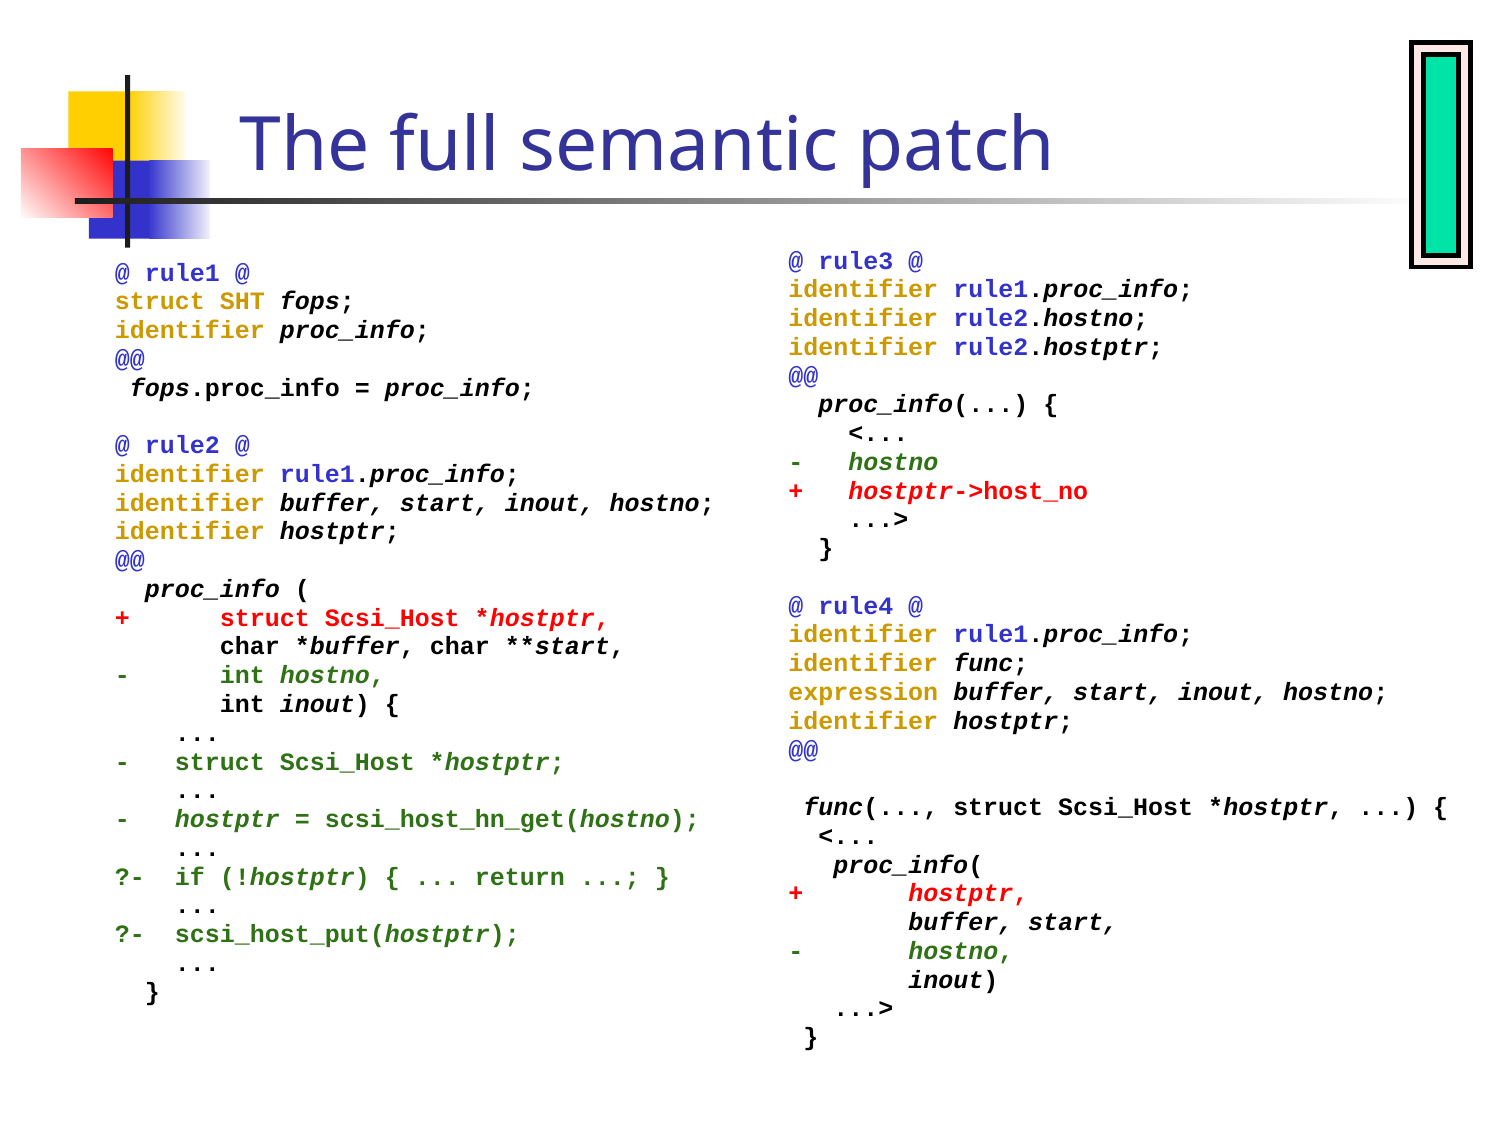

# The full semantic patch
@ rule3 @
identifier rule1.proc_info;
identifier rule2.hostno;
identifier rule2.hostptr;
@@
 proc_info(...) {
 <...
- hostno
+ hostptr->host_no
 ...>
 }
@ rule4 @
identifier rule1.proc_info;
identifier func;
expression buffer, start, inout, hostno;
identifier hostptr;
@@
 func(..., struct Scsi_Host *hostptr, ...) {
 <...
 proc_info(
+ hostptr,
 buffer, start,
- hostno,
 inout)
 ...>
 }
@ rule1 @
struct SHT fops;
identifier proc_info;
@@
 fops.proc_info = proc_info;
@ rule2 @
identifier rule1.proc_info;
identifier buffer, start, inout, hostno;
identifier hostptr;
@@
 proc_info (
+ struct Scsi_Host *hostptr,
 char *buffer, char **start,
- int hostno,
 int inout) {
 ...
- struct Scsi_Host *hostptr;
 ...
- hostptr = scsi_host_hn_get(hostno);
 ...
?- if (!hostptr) { ... return ...; }
 ...
?- scsi_host_put(hostptr);
 ...
 }